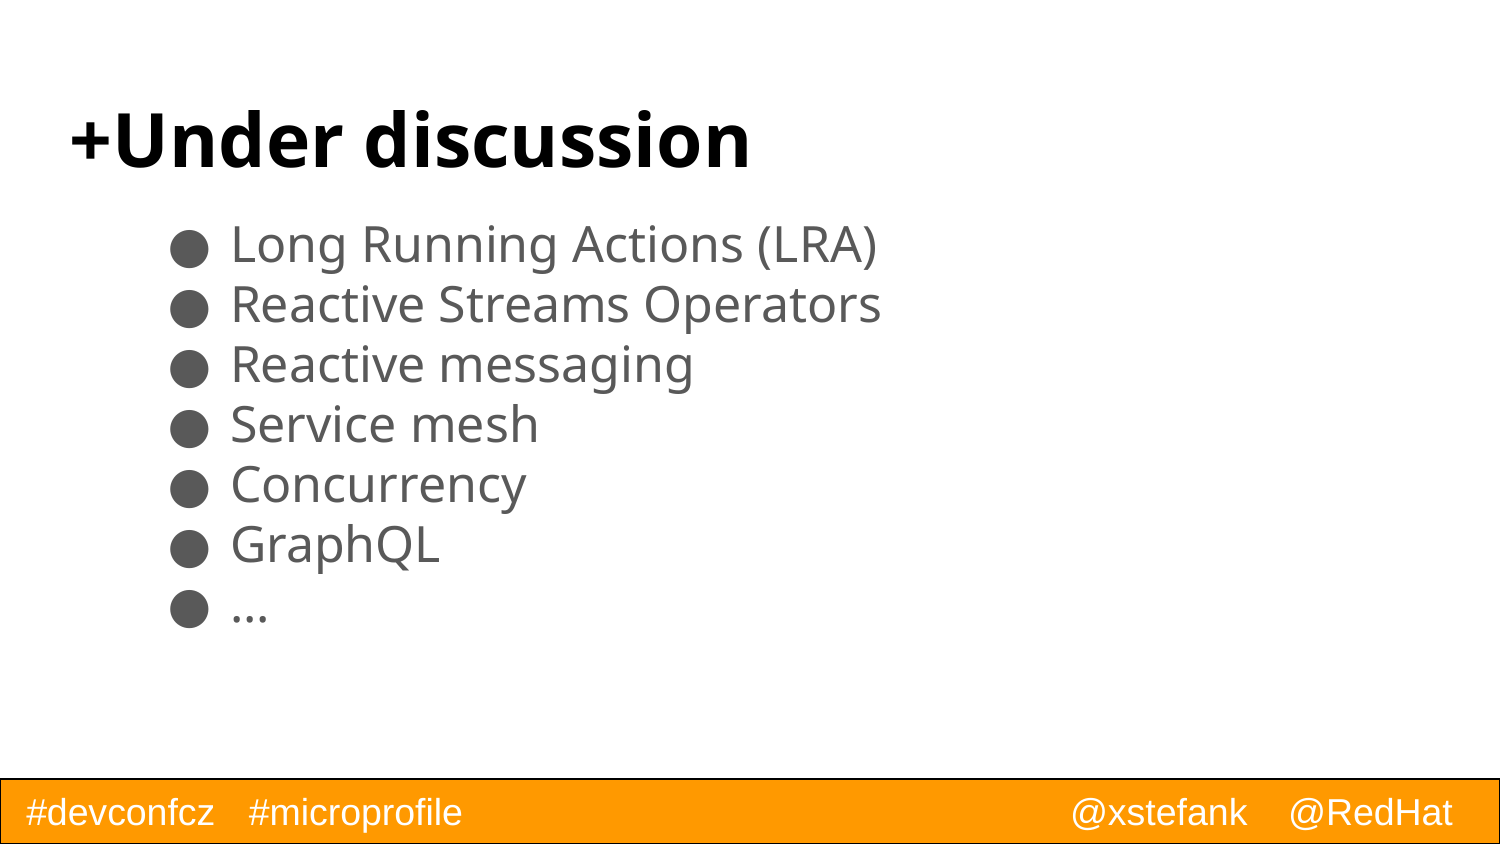

# +Under discussion
Long Running Actions (LRA)
Reactive Streams Operators
Reactive messaging
Service mesh
Concurrency
GraphQL
...